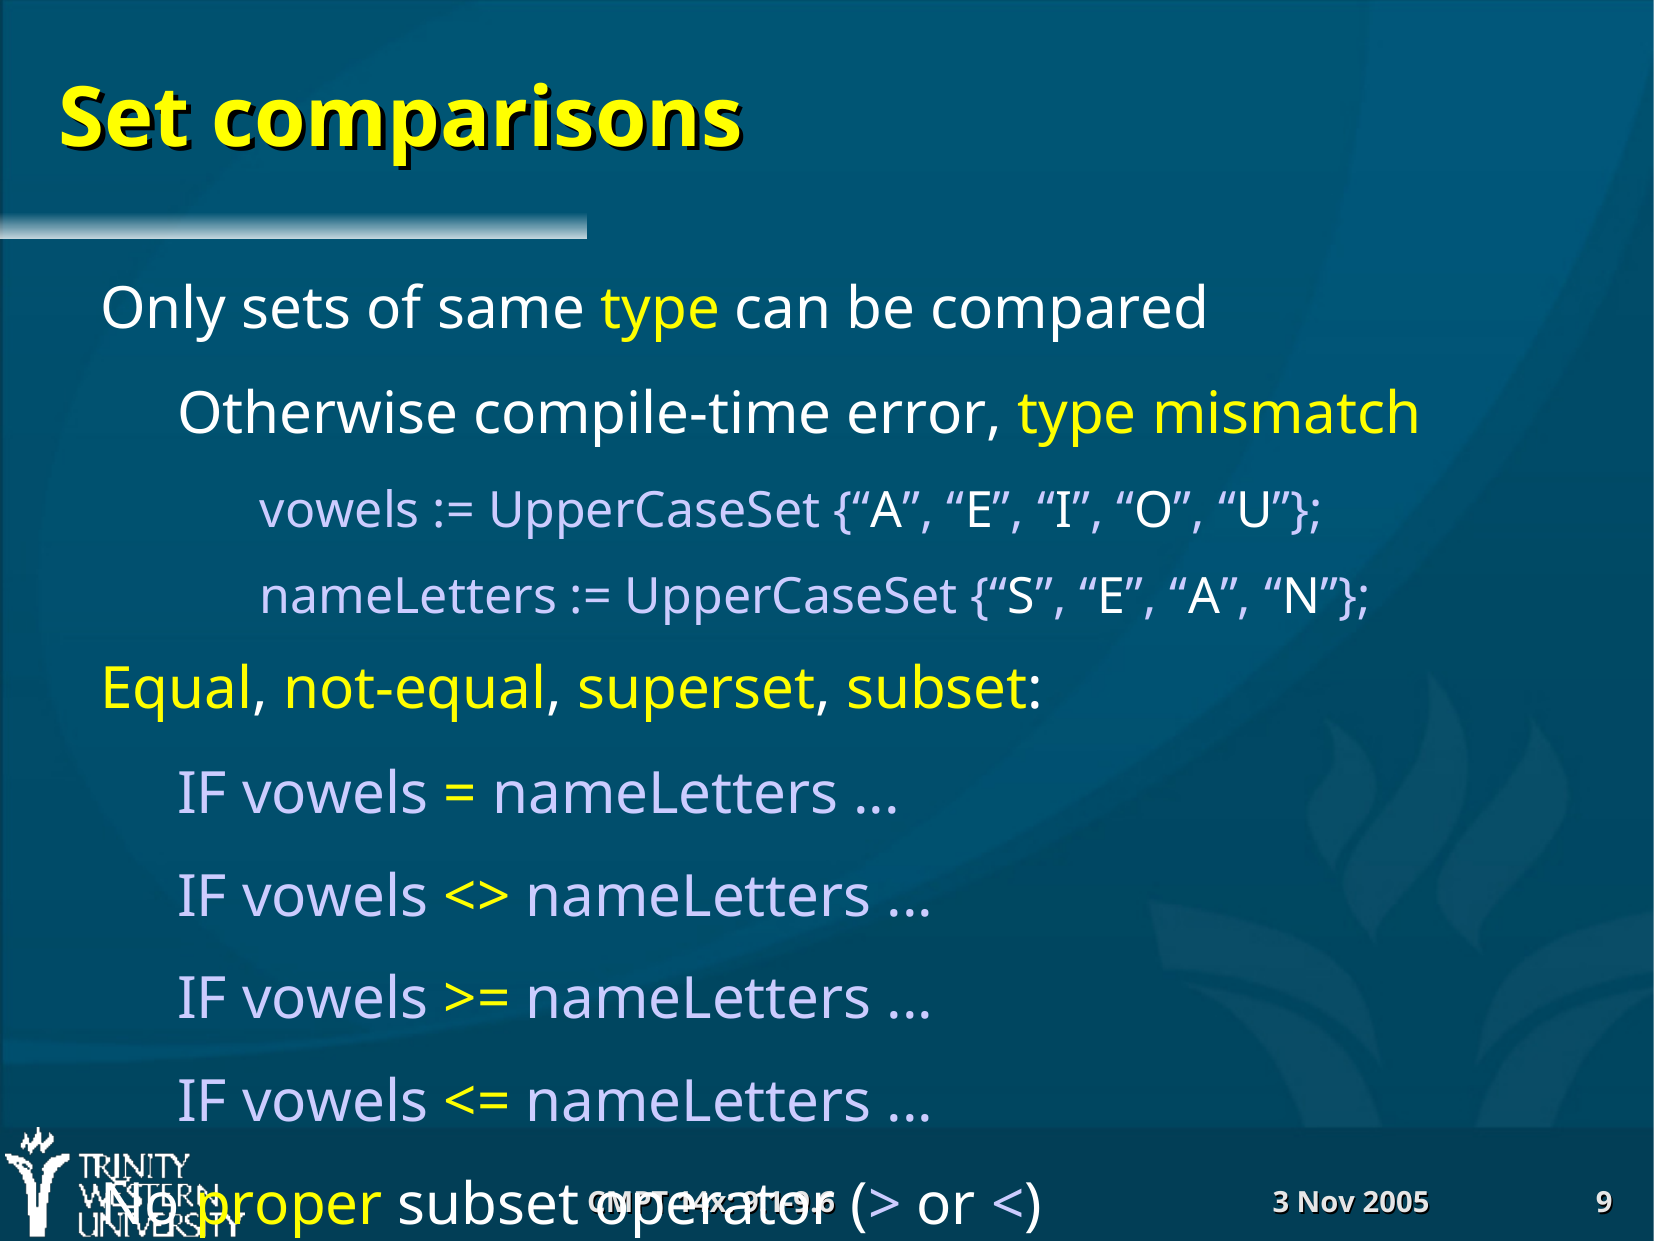

# Set comparisons
Only sets of same type can be compared
Otherwise compile-time error, type mismatch
vowels := UpperCaseSet {“A”, “E”, “I”, “O”, “U”};
nameLetters := UpperCaseSet {“S”, “E”, “A”, “N”};
Equal, not-equal, superset, subset:
IF vowels = nameLetters ...
IF vowels <> nameLetters ...
IF vowels >= nameLetters ...
IF vowels <= nameLetters ...
No proper subset operator (> or <)
CMPT 14x: 9.1-9.6
3 Nov 2005
9